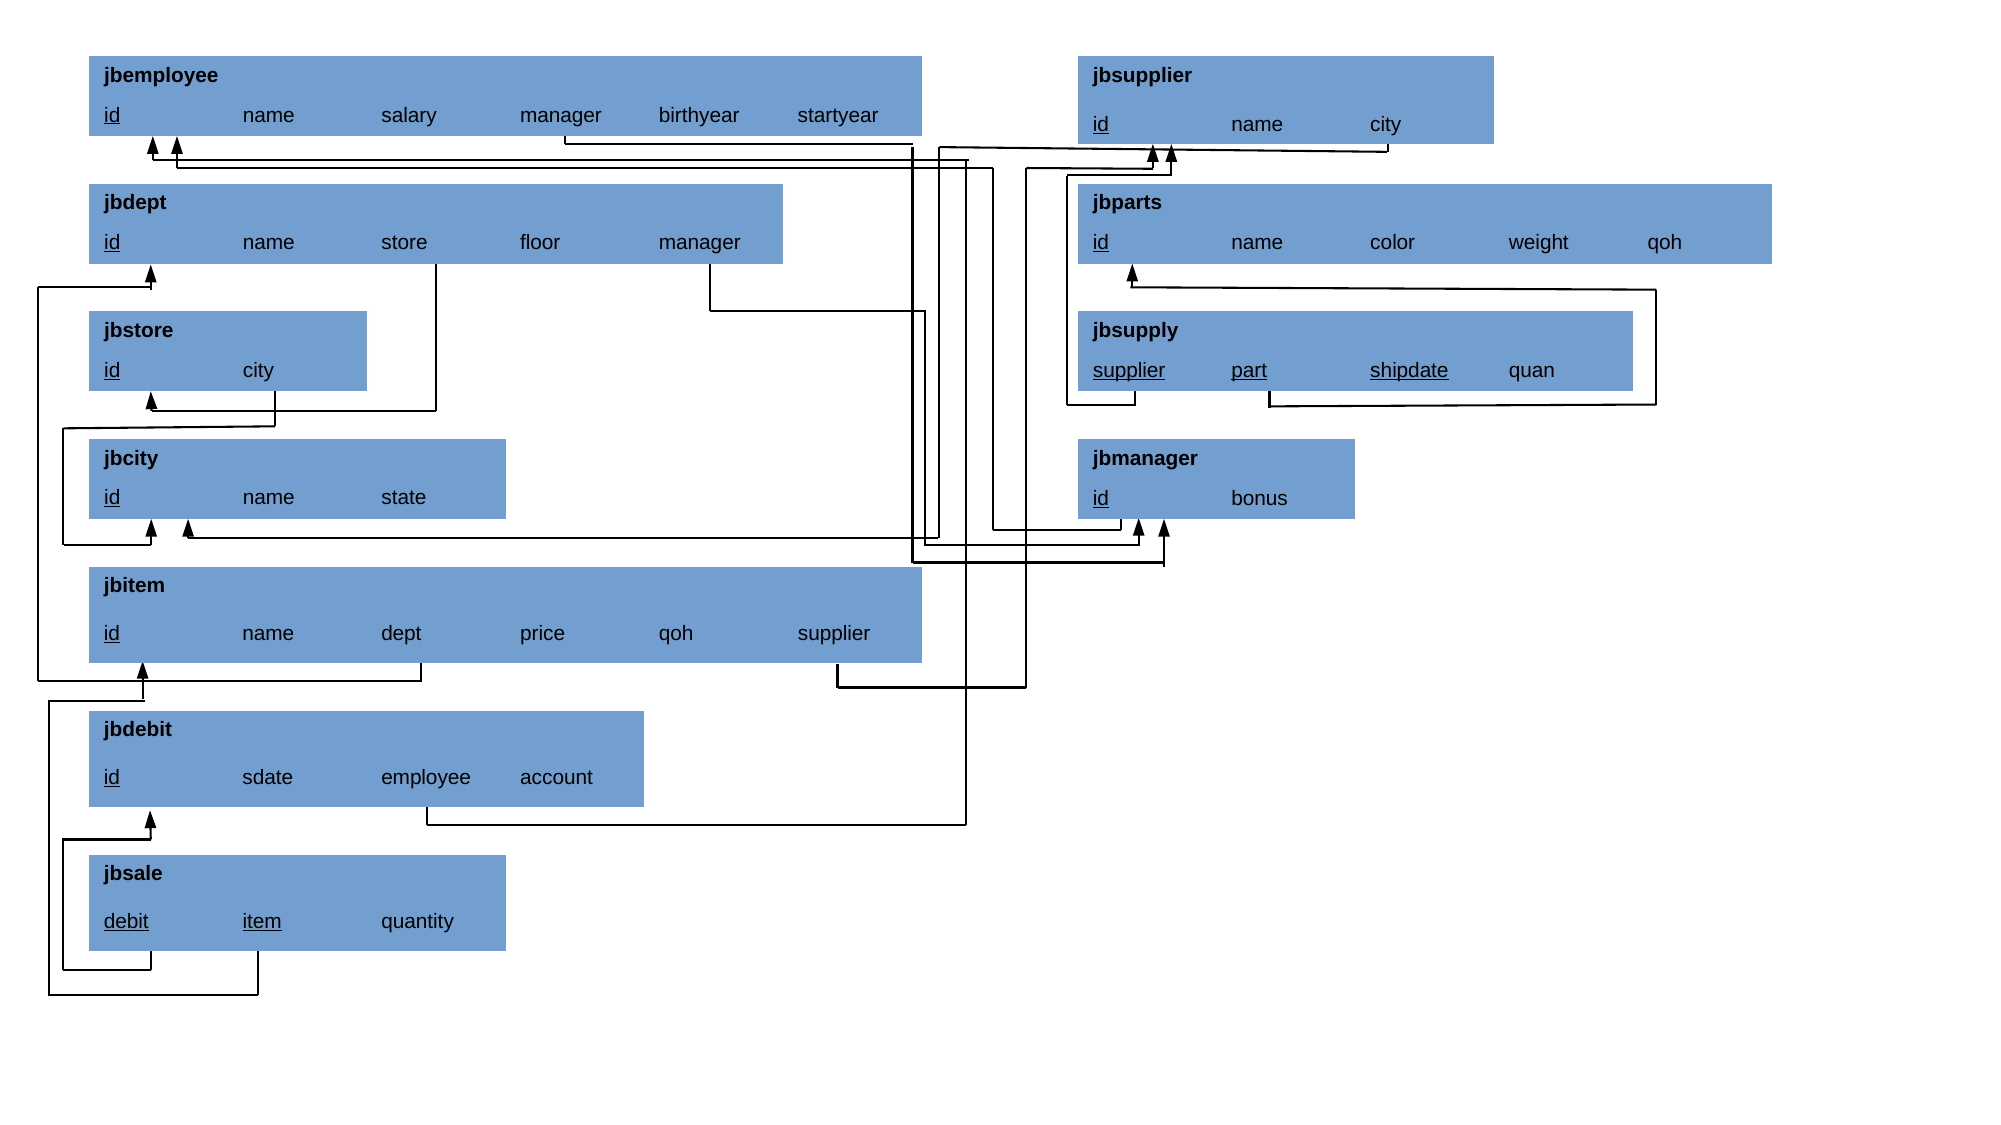

| jbemployee | | | | | |
| --- | --- | --- | --- | --- | --- |
| id | name | salary | manager | birthyear | startyear |
| jbsupplier | | |
| --- | --- | --- |
| id | name | city |
| jbdept | | | | |
| --- | --- | --- | --- | --- |
| id | name | store | floor | manager |
| jbparts | | | | |
| --- | --- | --- | --- | --- |
| id | name | color | weight | qoh |
| jbstore | |
| --- | --- |
| id | city |
| jbsupply | | | |
| --- | --- | --- | --- |
| supplier | part | shipdate | quan |
| jbcity | | |
| --- | --- | --- |
| id | name | state |
| jbmanager | |
| --- | --- |
| id | bonus |
| jbitem | | | | | |
| --- | --- | --- | --- | --- | --- |
| id | name | dept | price | qoh | supplier |
| jbdebit | | | |
| --- | --- | --- | --- |
| id | sdate | employee | account |
| jbsale | | |
| --- | --- | --- |
| debit | item | quantity |